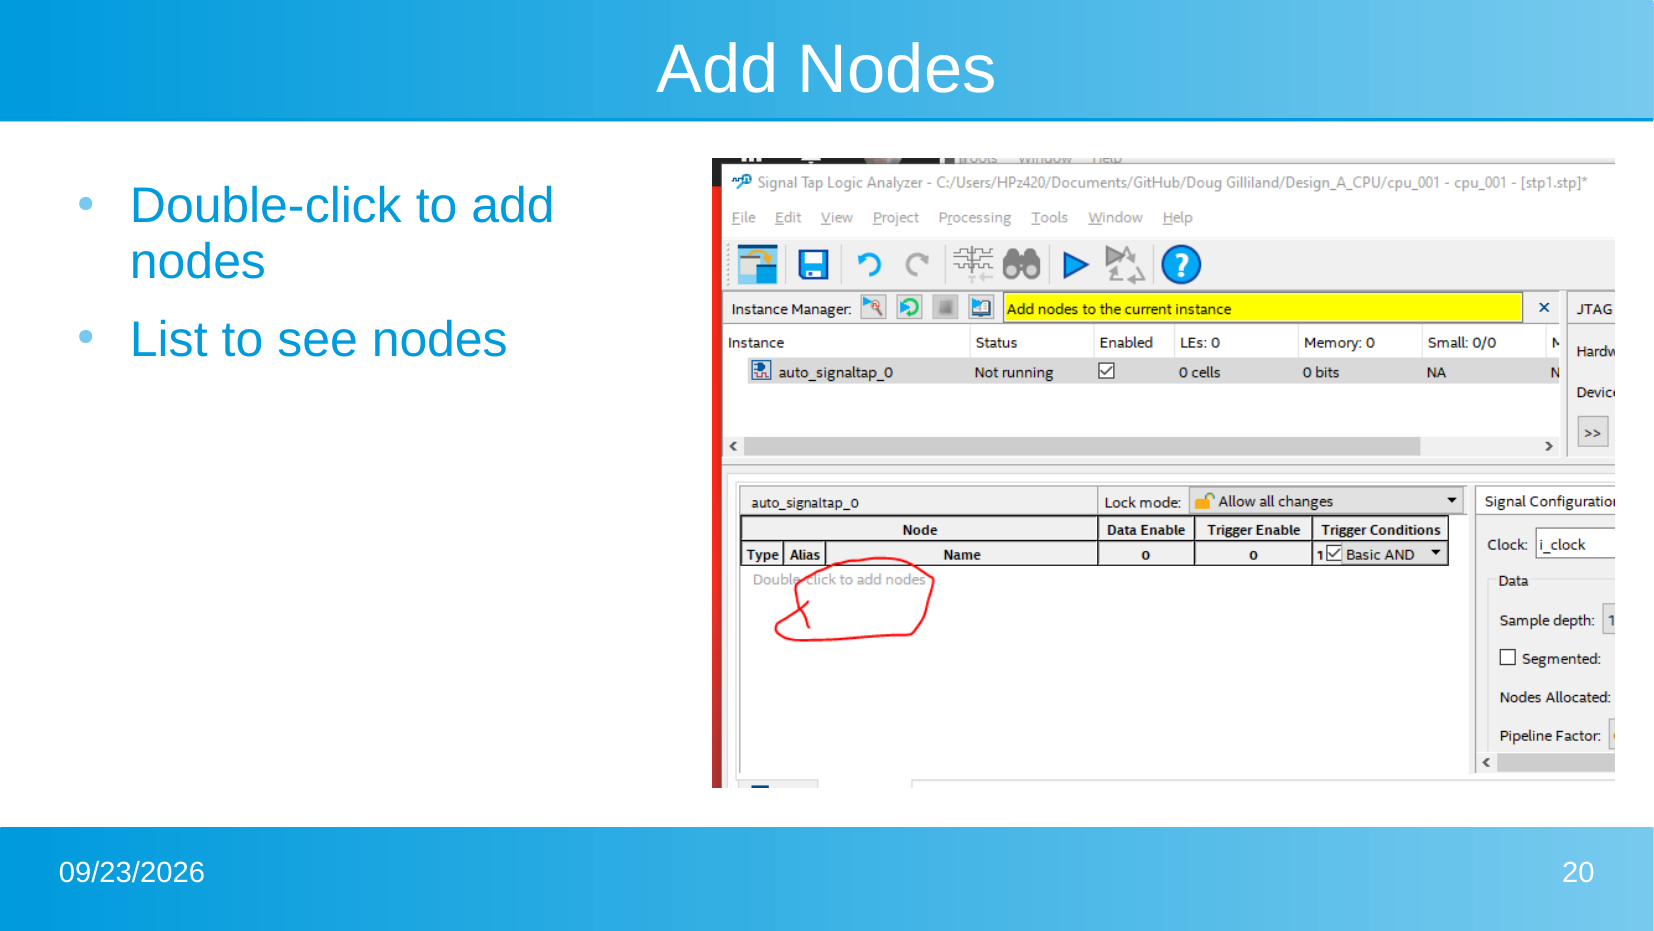

# Add Nodes
Double-click to add nodes
List to see nodes
20